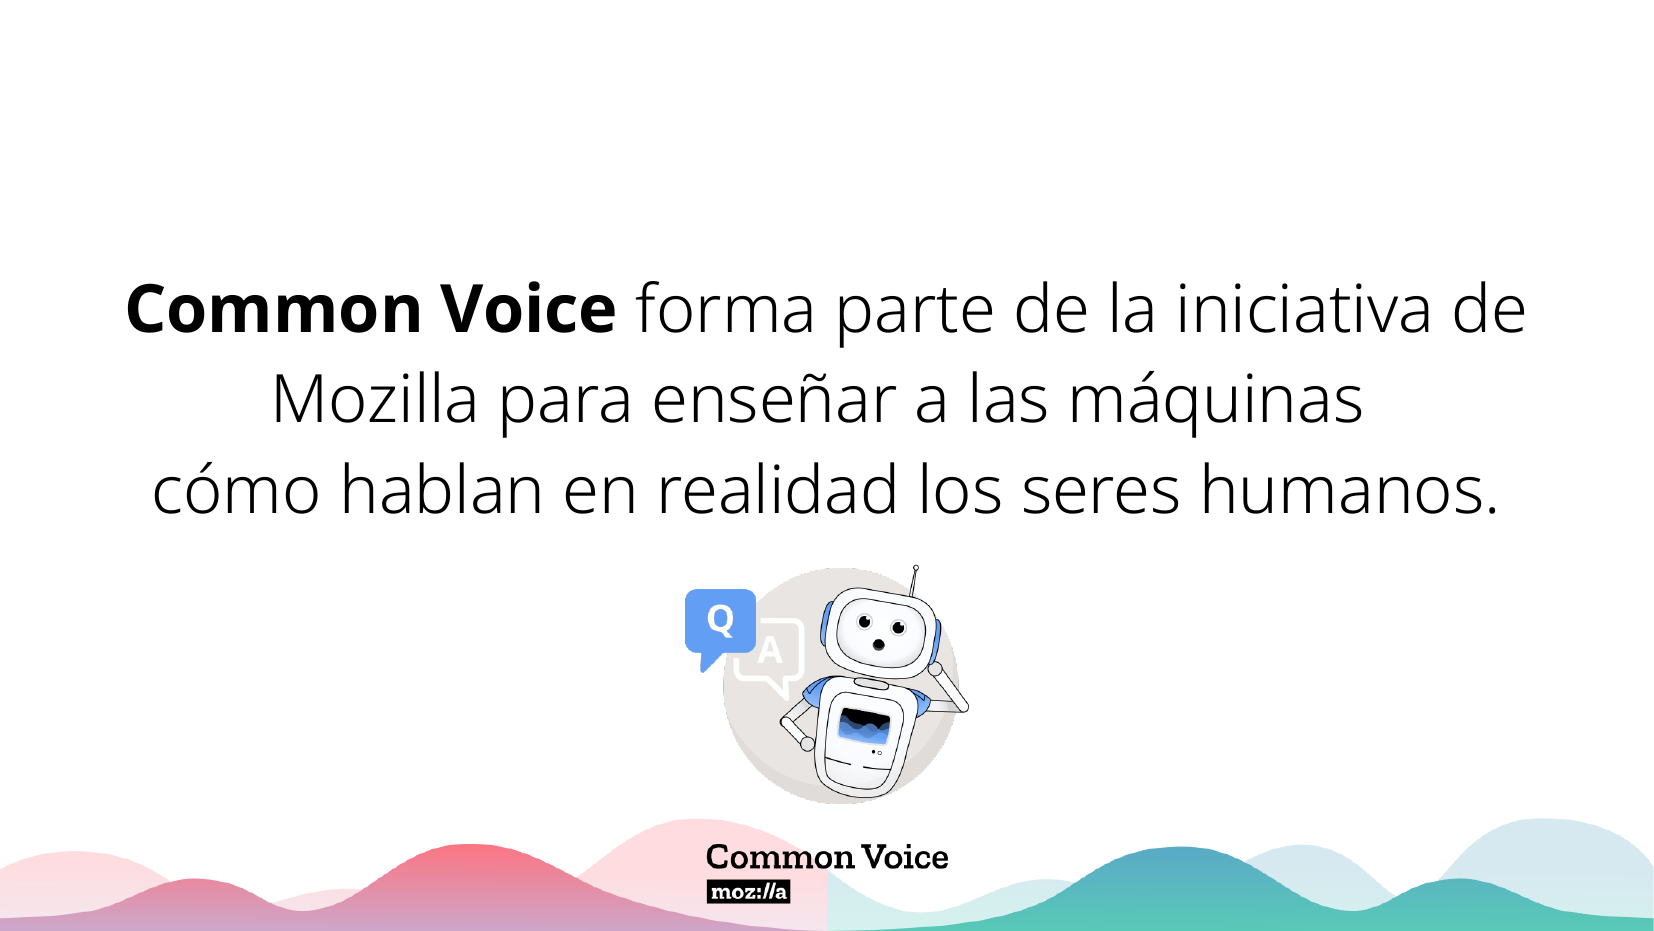

# Common Voice forma parte de la iniciativa de Mozilla para enseñar a las máquinas
cómo hablan en realidad los seres humanos.